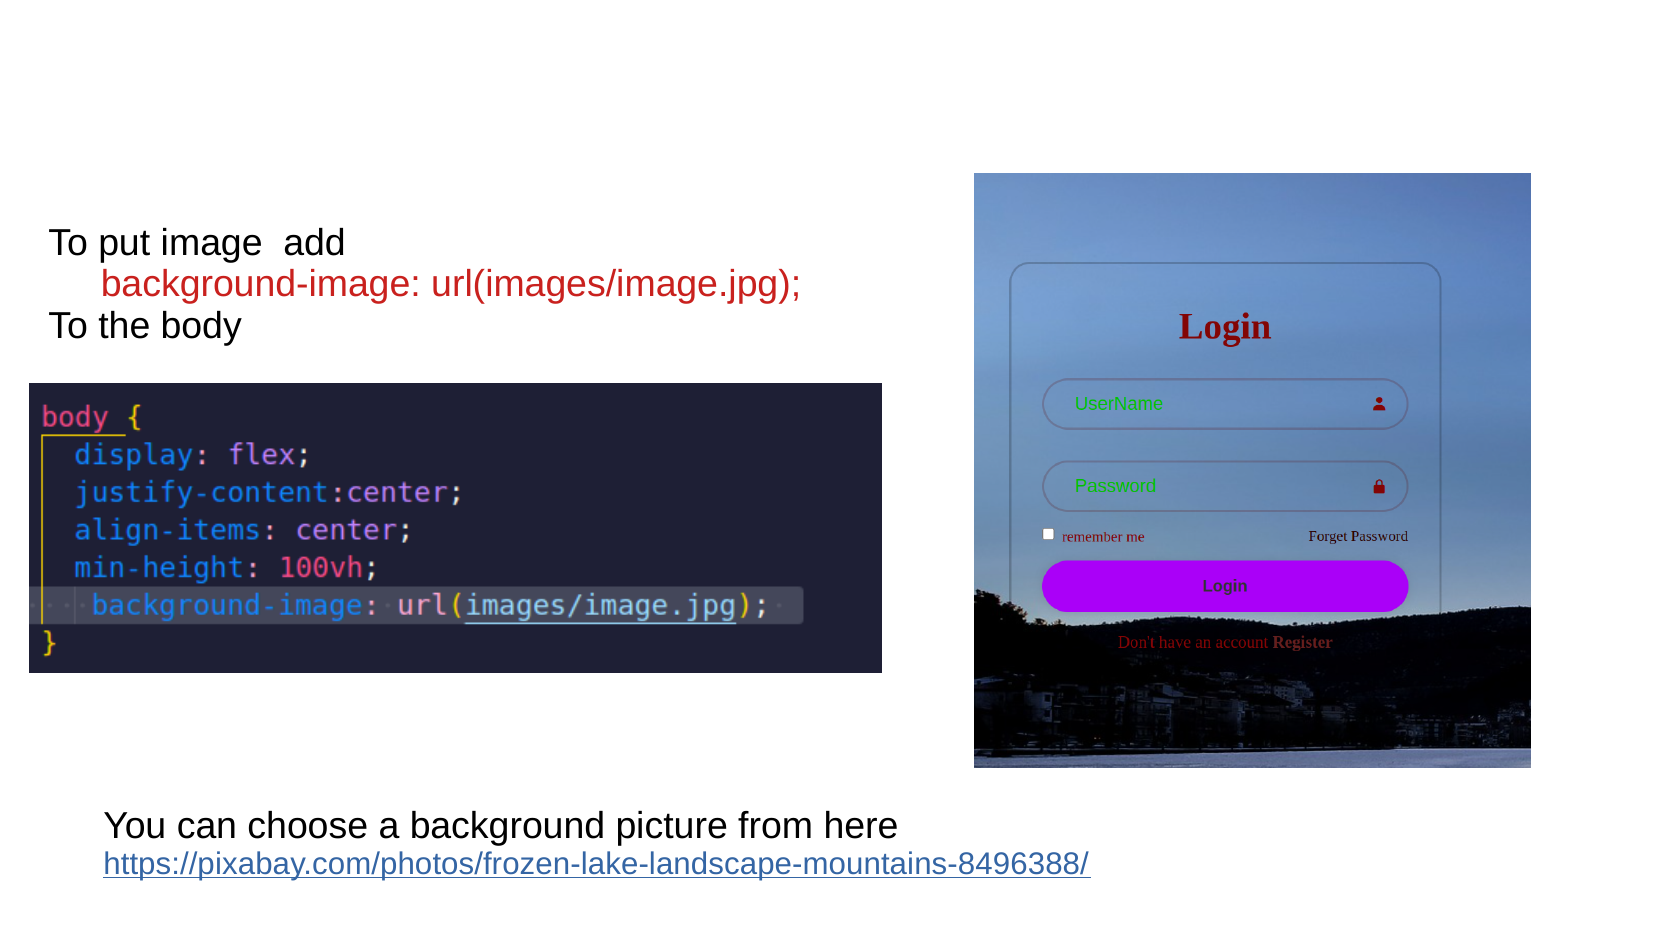

To put image add
 background-image: url(images/image.jpg);
To the body
You can choose a background picture from here
https://pixabay.com/photos/frozen-lake-landscape-mountains-8496388/